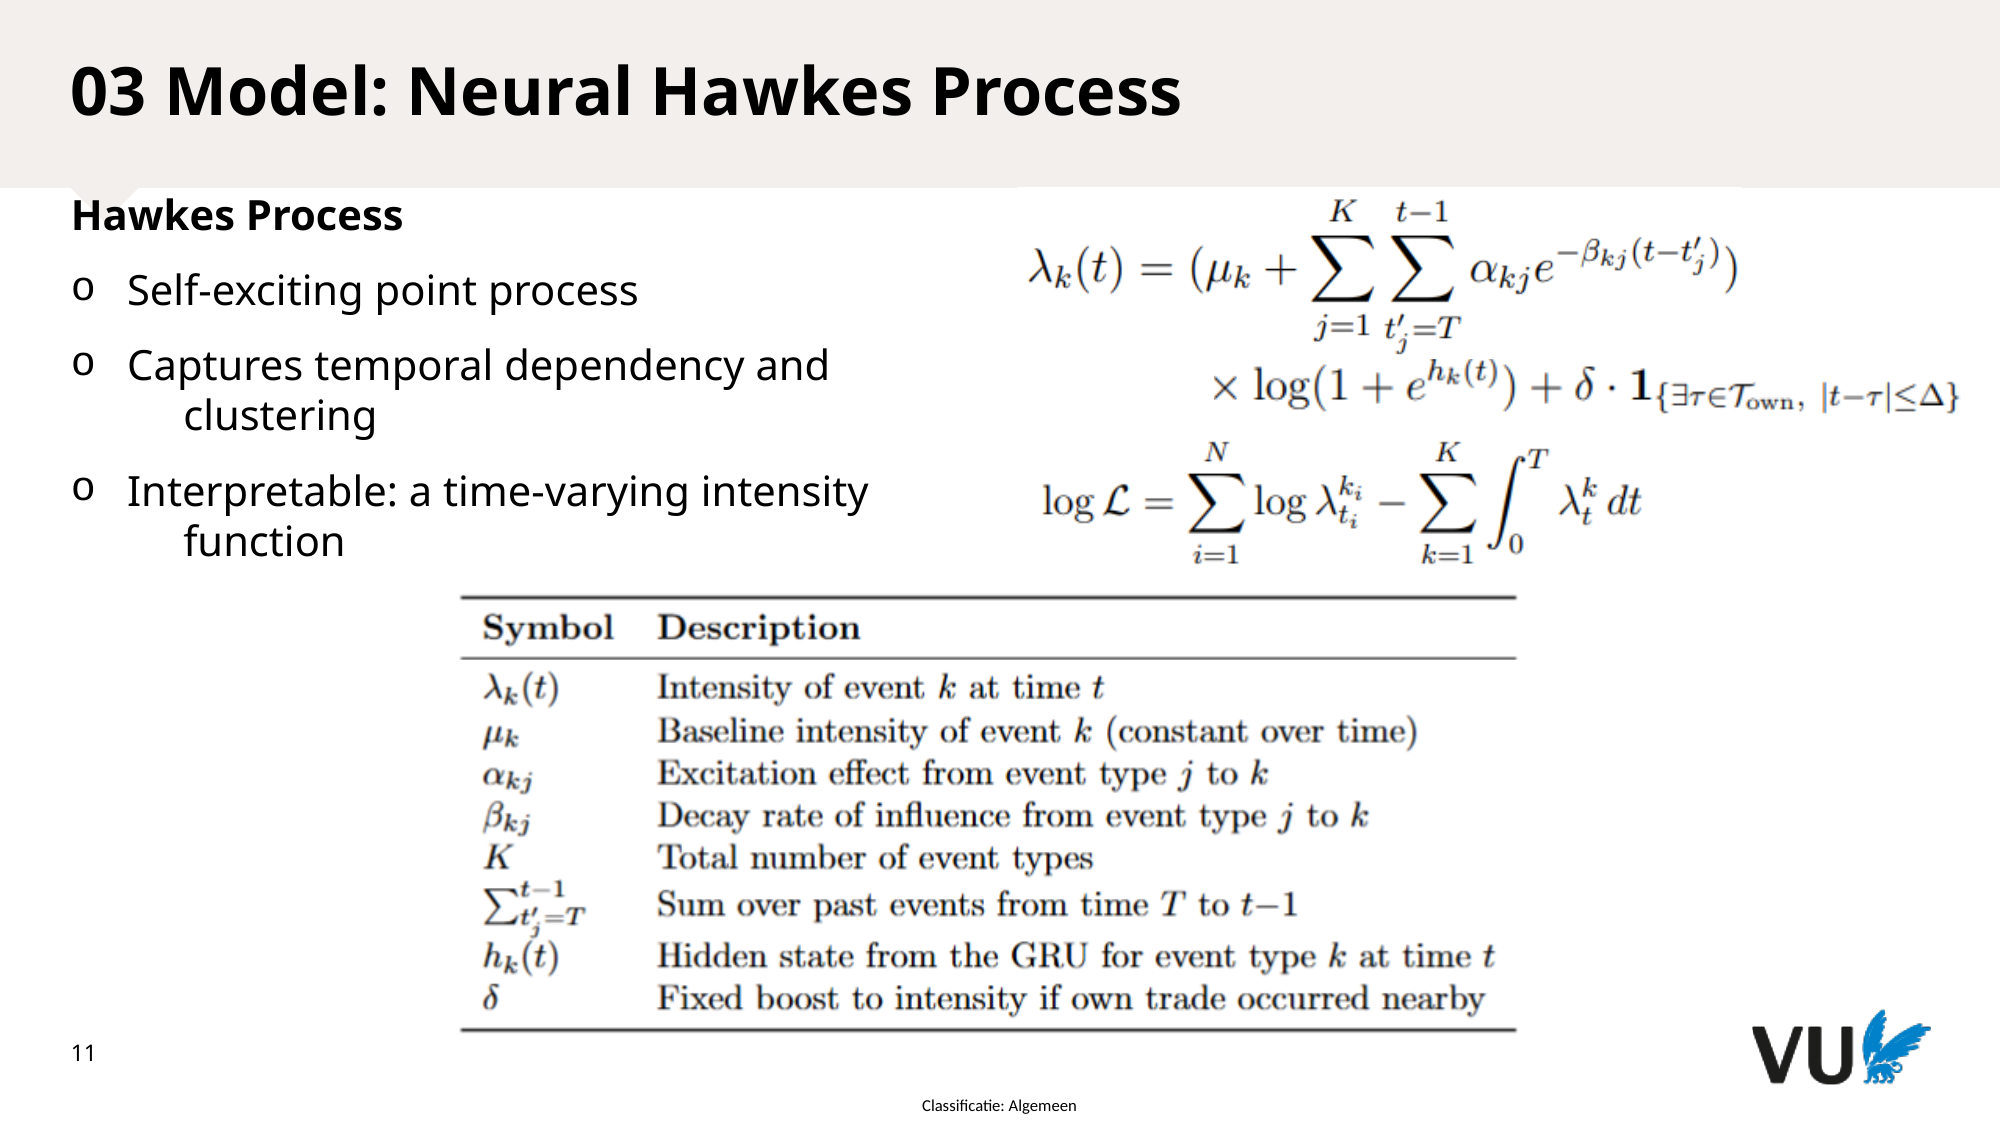

# 03 Model: Neural Hawkes Process
Hawkes Process
Self-exciting point process
Captures temporal dependency and clustering
Interpretable: a time-varying intensity function